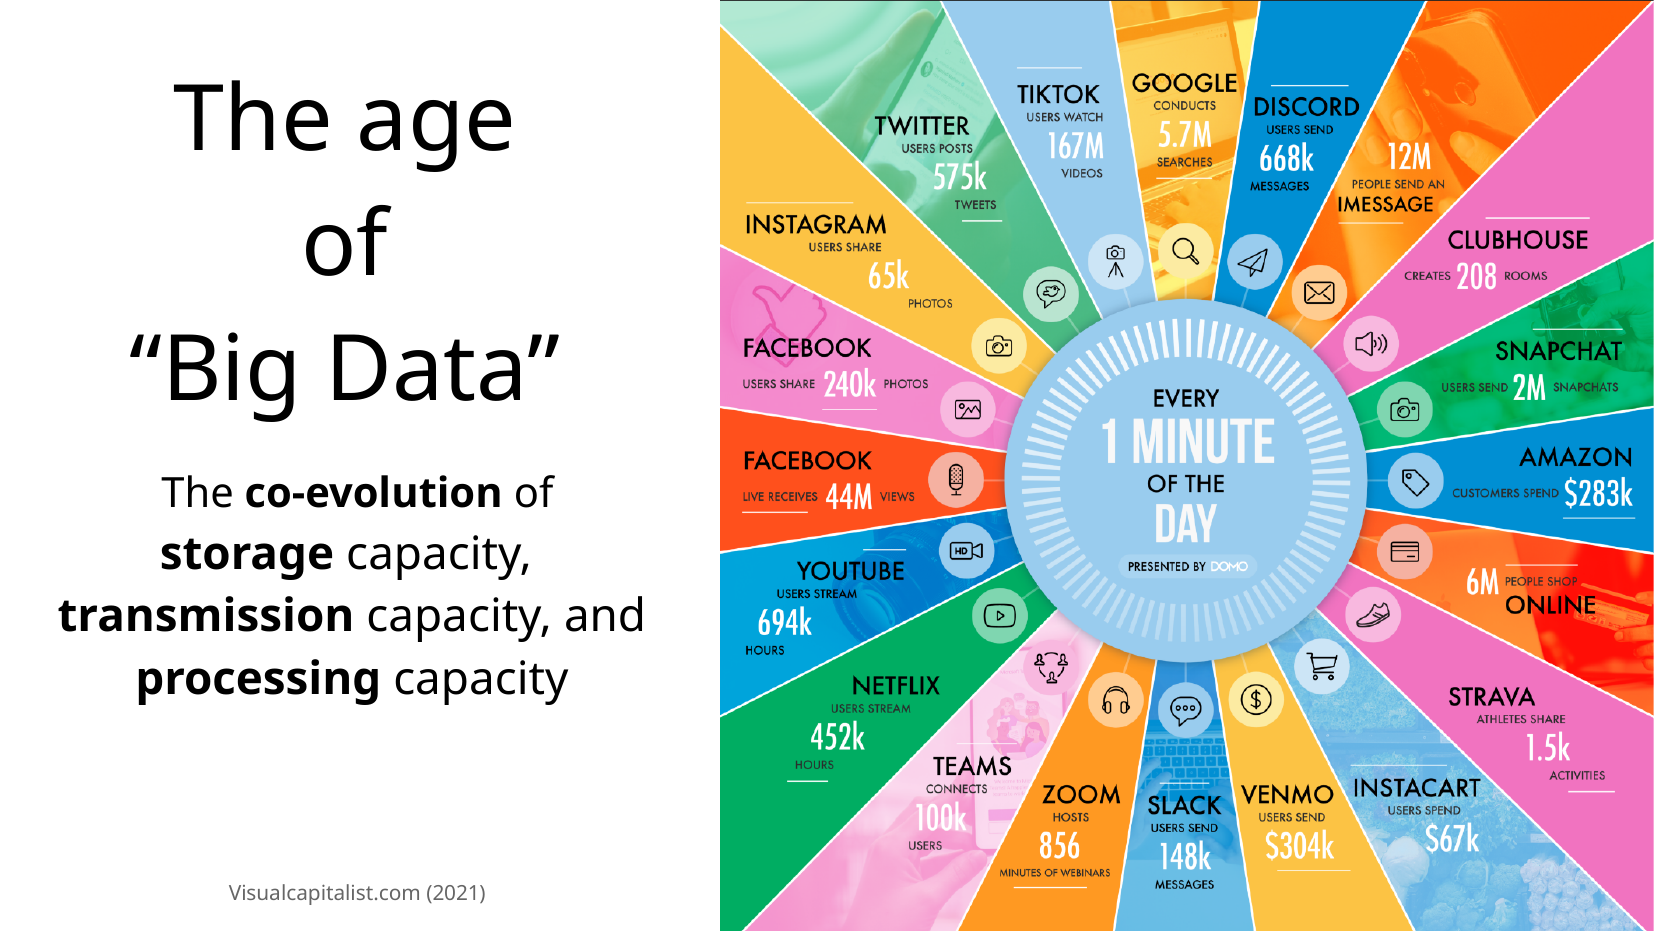

The age of
“Big Data”
# The co-evolution of storage capacity, transmission capacity, and processing capacity
Visualcapitalist.com (2021)
10